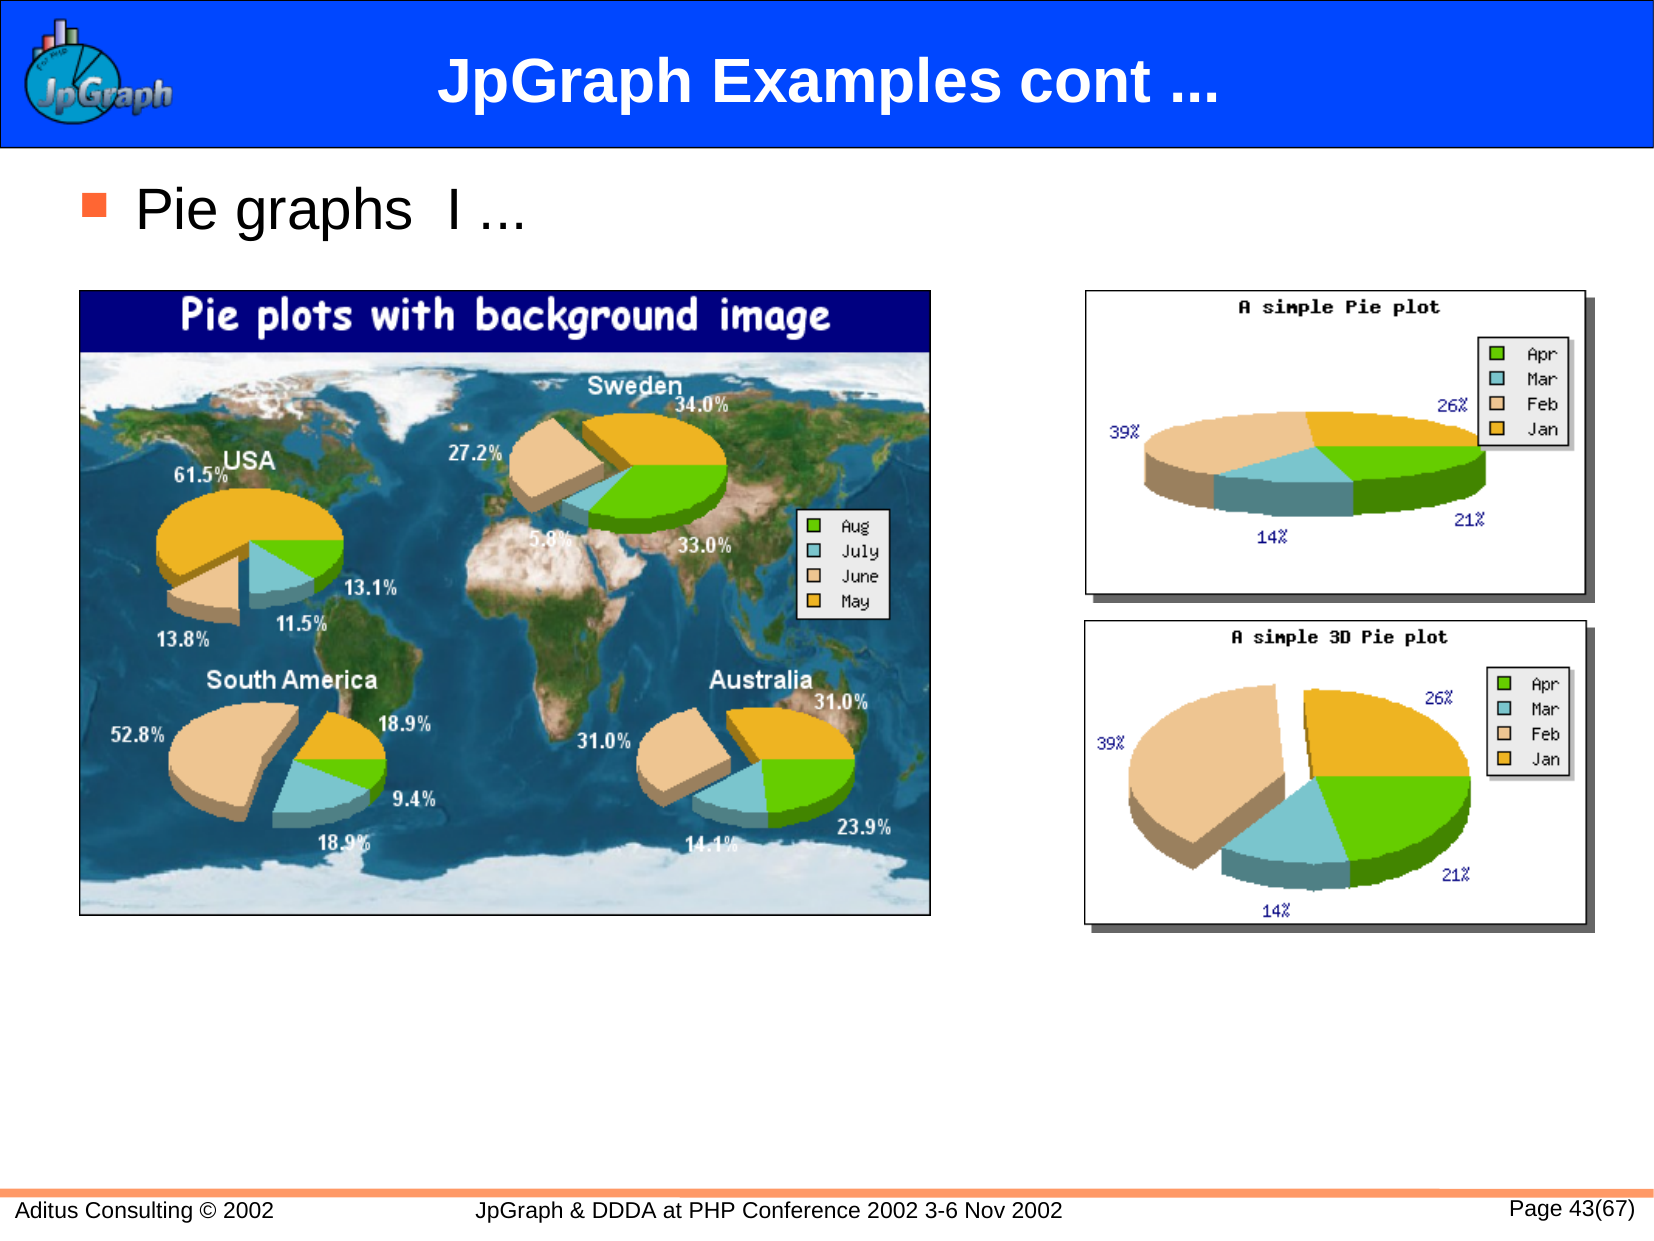

# JpGraph Examples cont ...
Pie graphs I ...